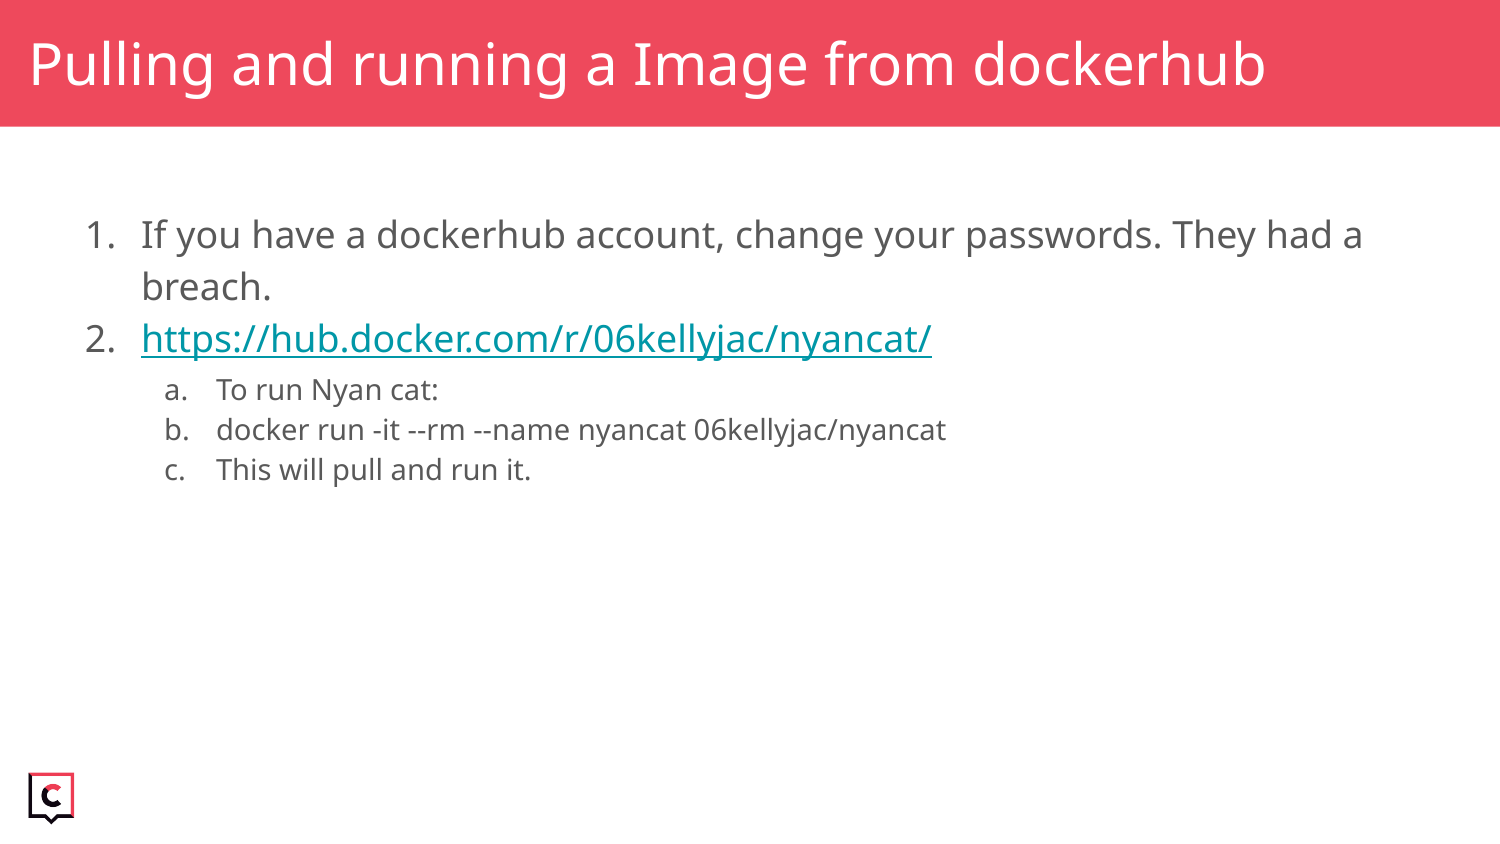

# Pulling and running a Image from dockerhub
If you have a dockerhub account, change your passwords. They had a breach.
https://hub.docker.com/r/06kellyjac/nyancat/
To run Nyan cat:
docker run -it --rm --name nyancat 06kellyjac/nyancat
This will pull and run it.